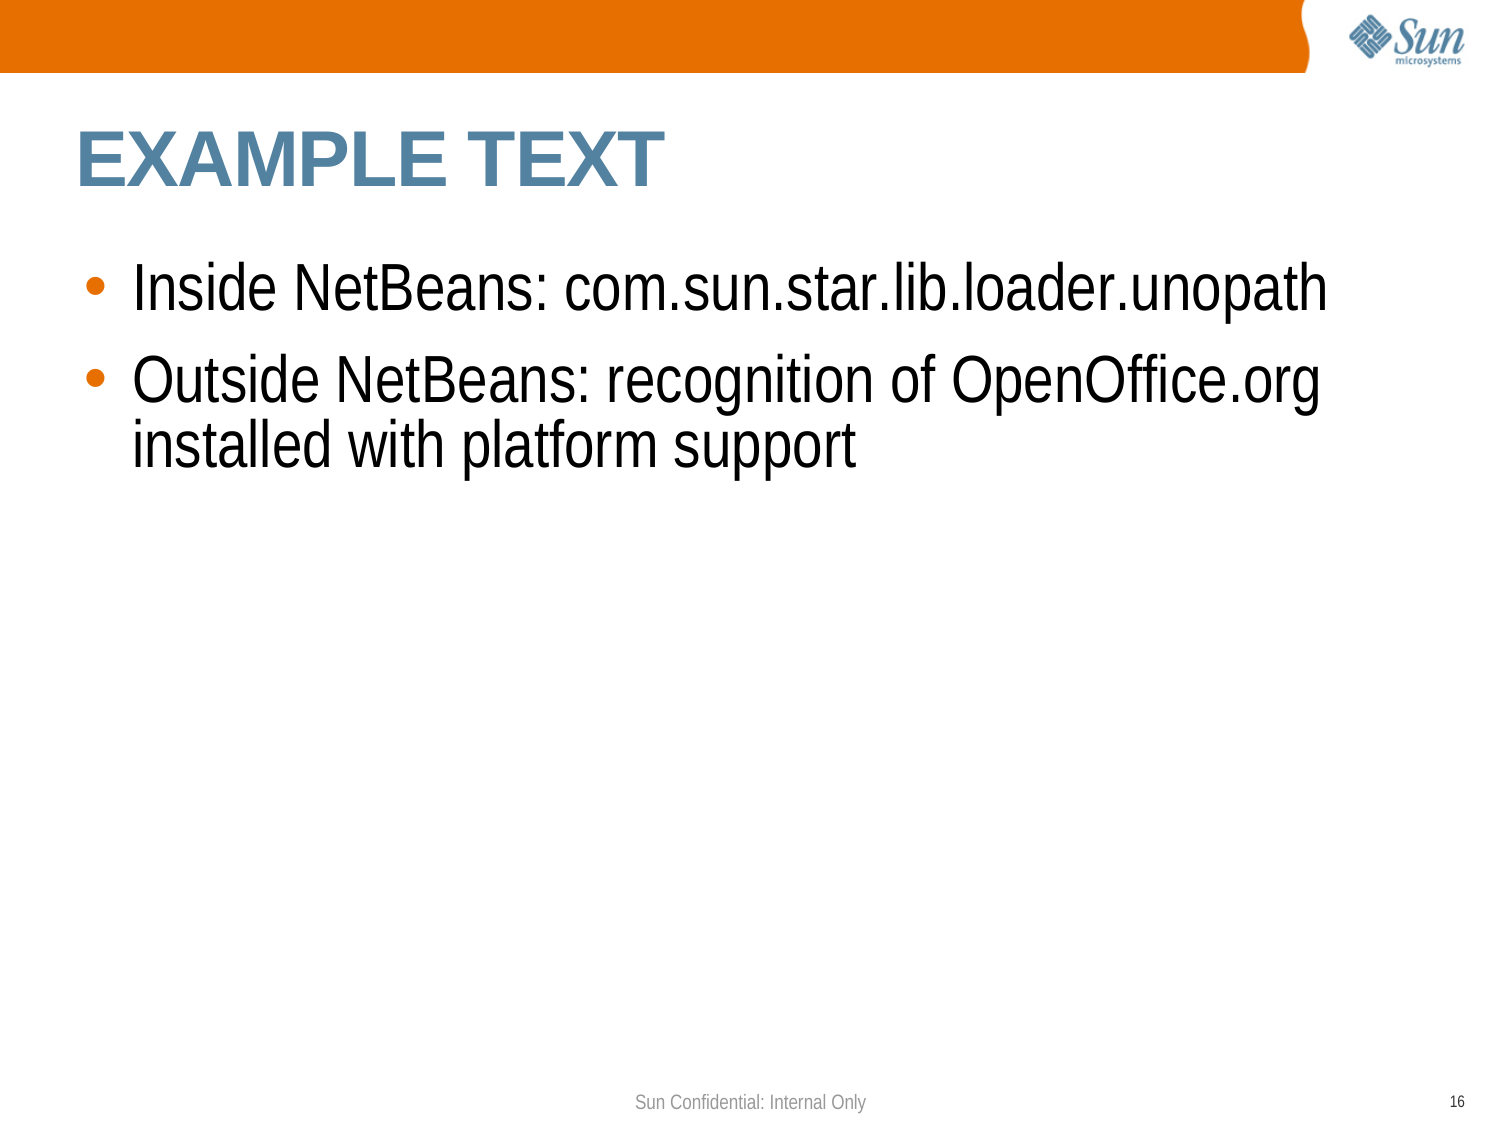

# EXAMPLE TEXT
Inside NetBeans: com.sun.star.lib.loader.unopath
Outside NetBeans: recognition of OpenOffice.org installed with platform support